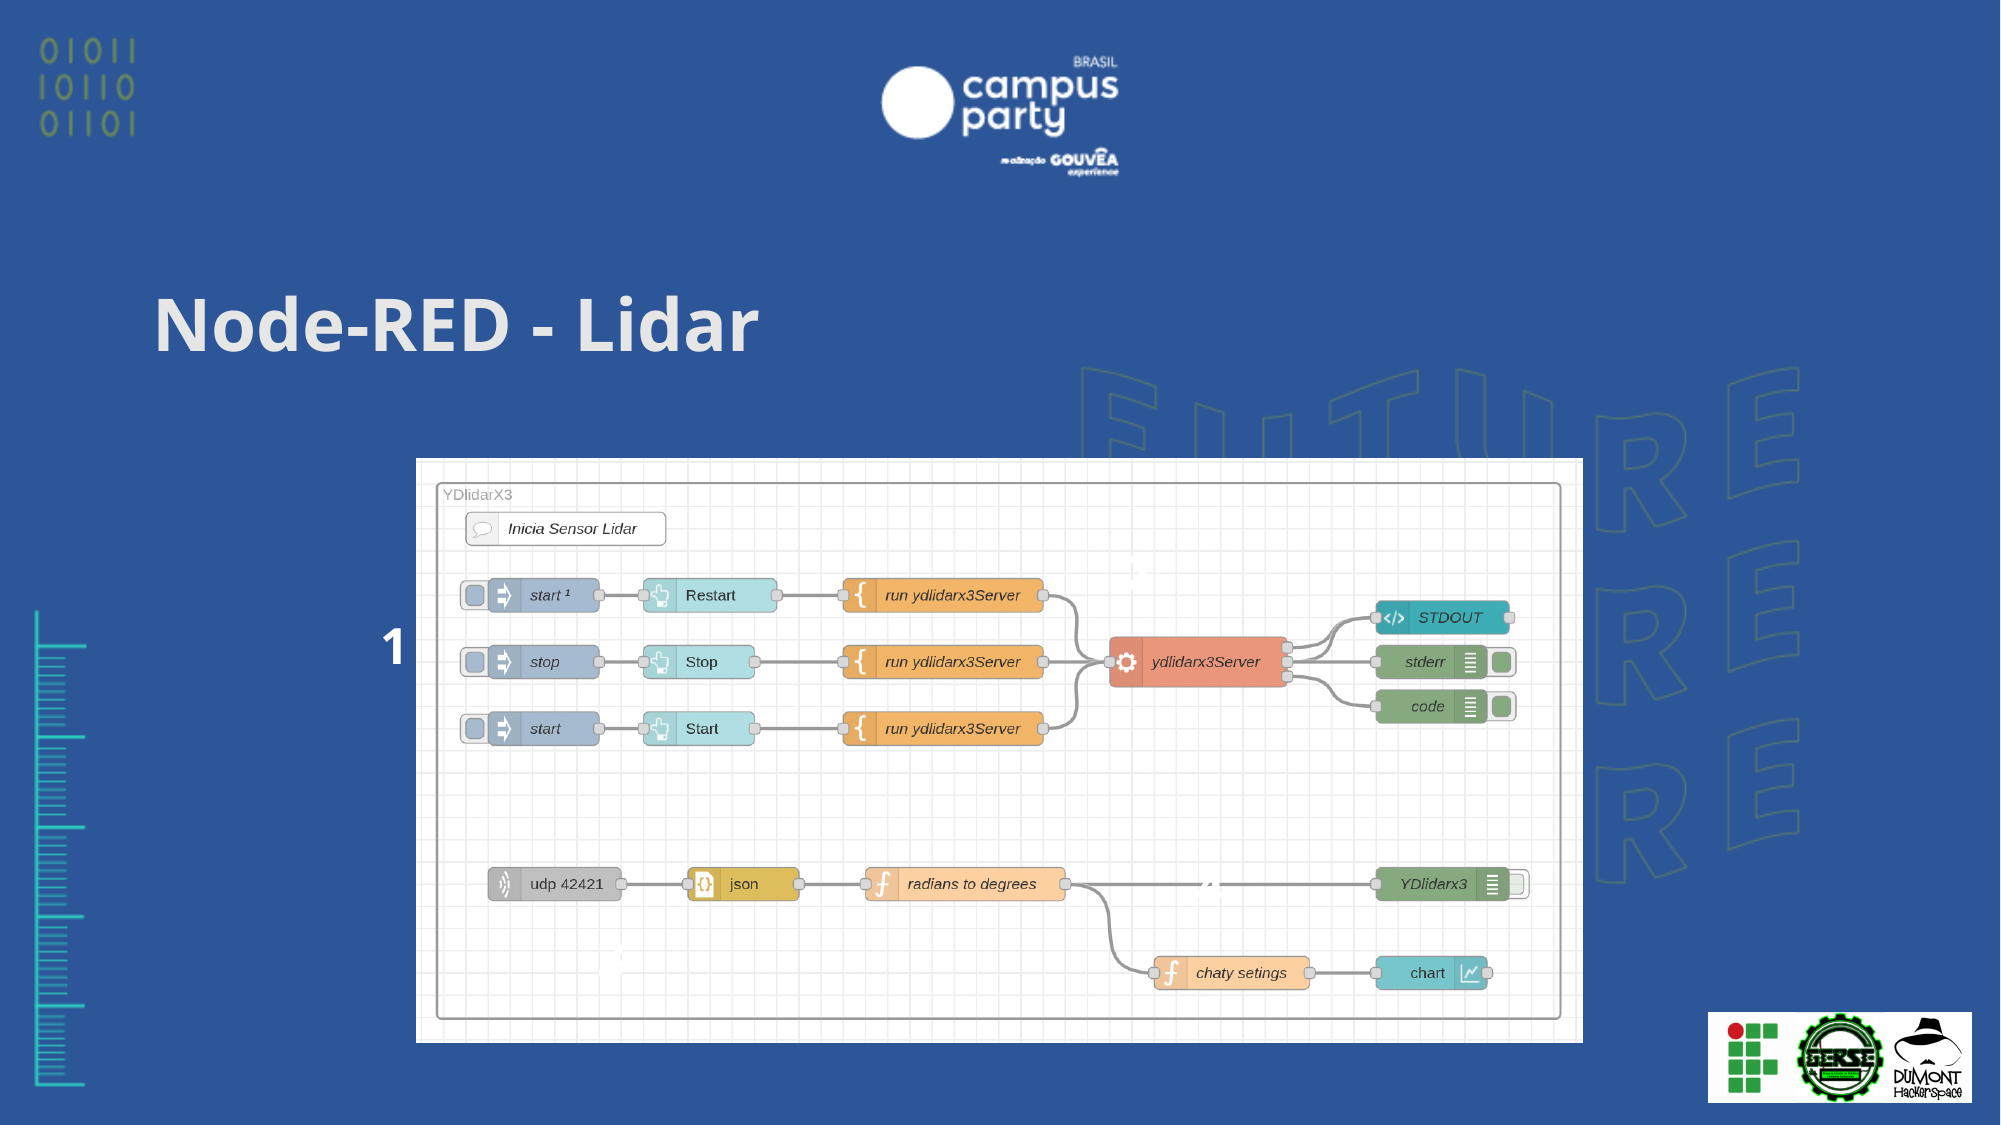

# Node-RED - Lidar
2
1
4
3